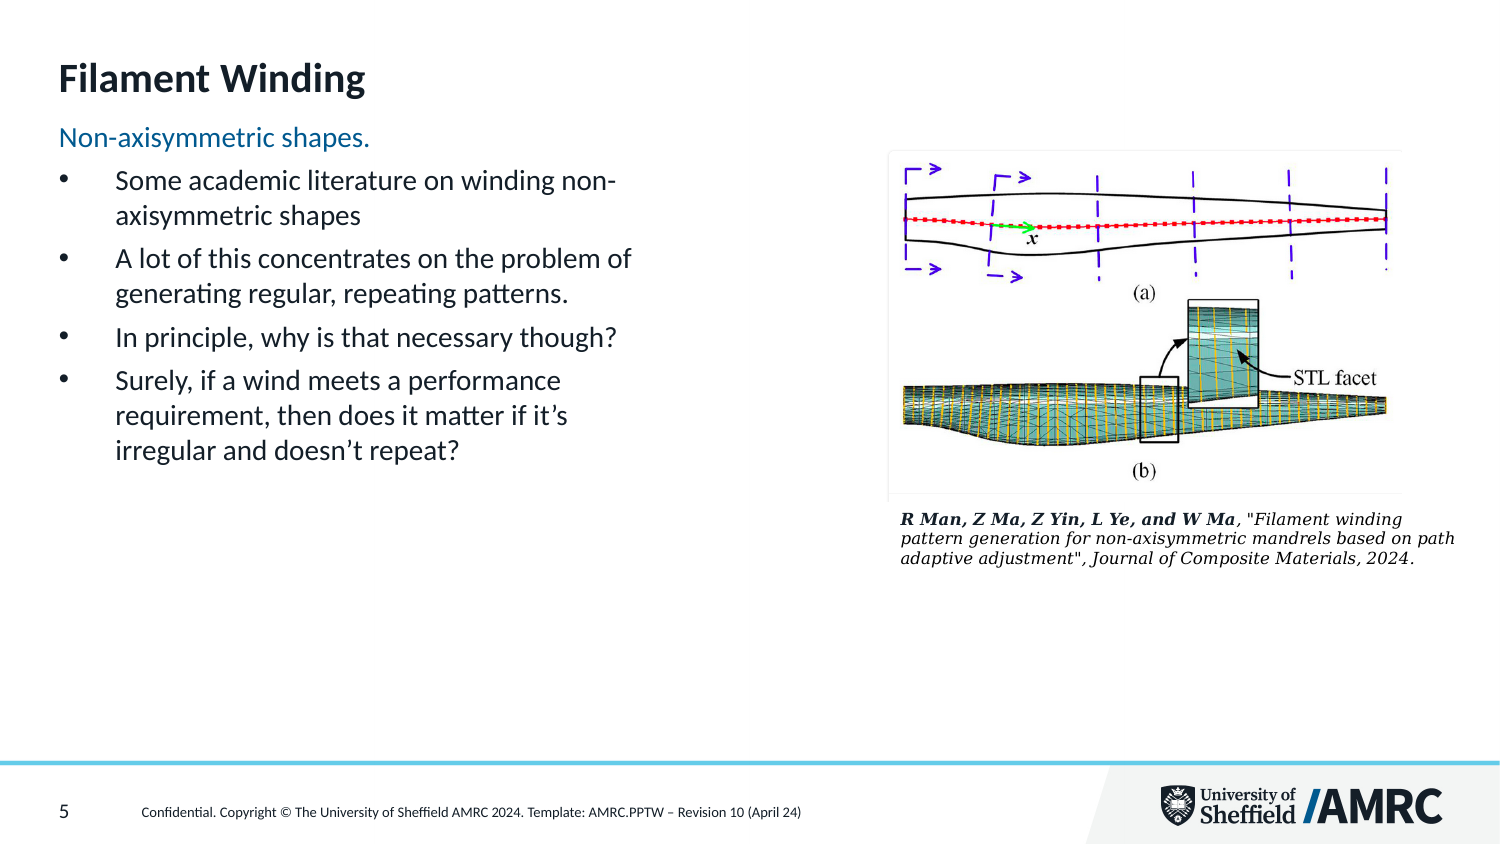

# Filament Winding
Non-axisymmetric shapes.
Some academic literature on winding non-axisymmetric shapes
A lot of this concentrates on the problem of generating regular, repeating patterns.
In principle, why is that necessary though?
Surely, if a wind meets a performance requirement, then does it matter if it’s irregular and doesn’t repeat?
R Man, Z Ma, Z Yin, L Ye, and W Ma, "Filament winding pattern generation for non-axisymmetric mandrels based on path adaptive adjustment", Journal of Composite Materials, 2024.
5